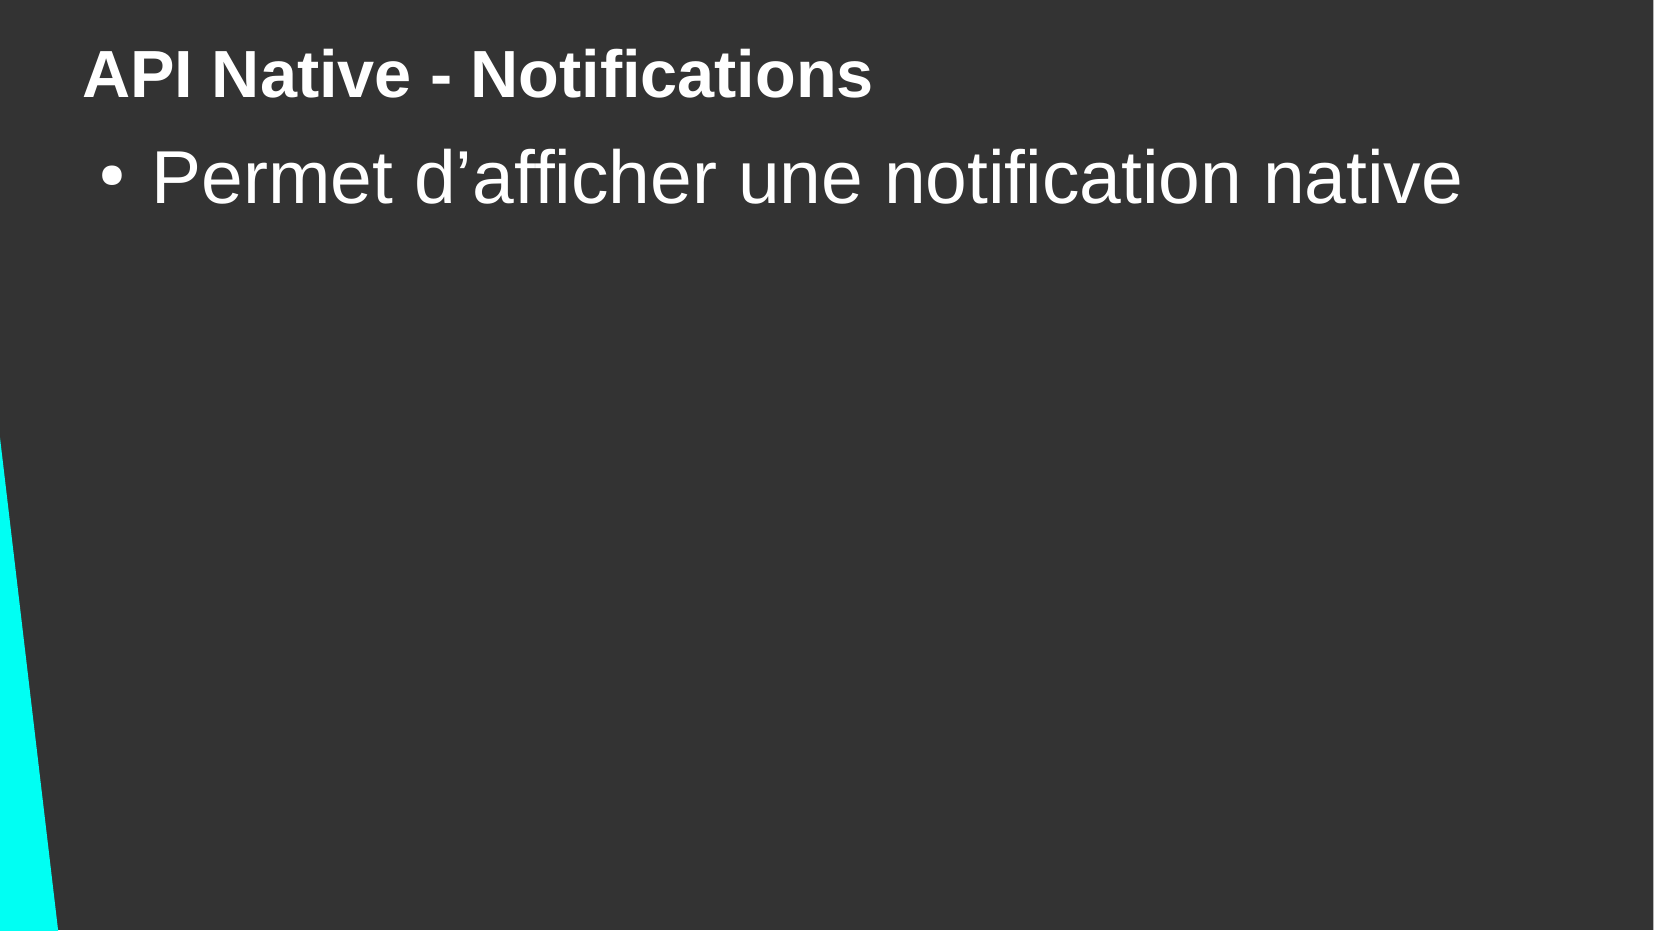

# API Native - Notifications
Permet d’afficher une notification native